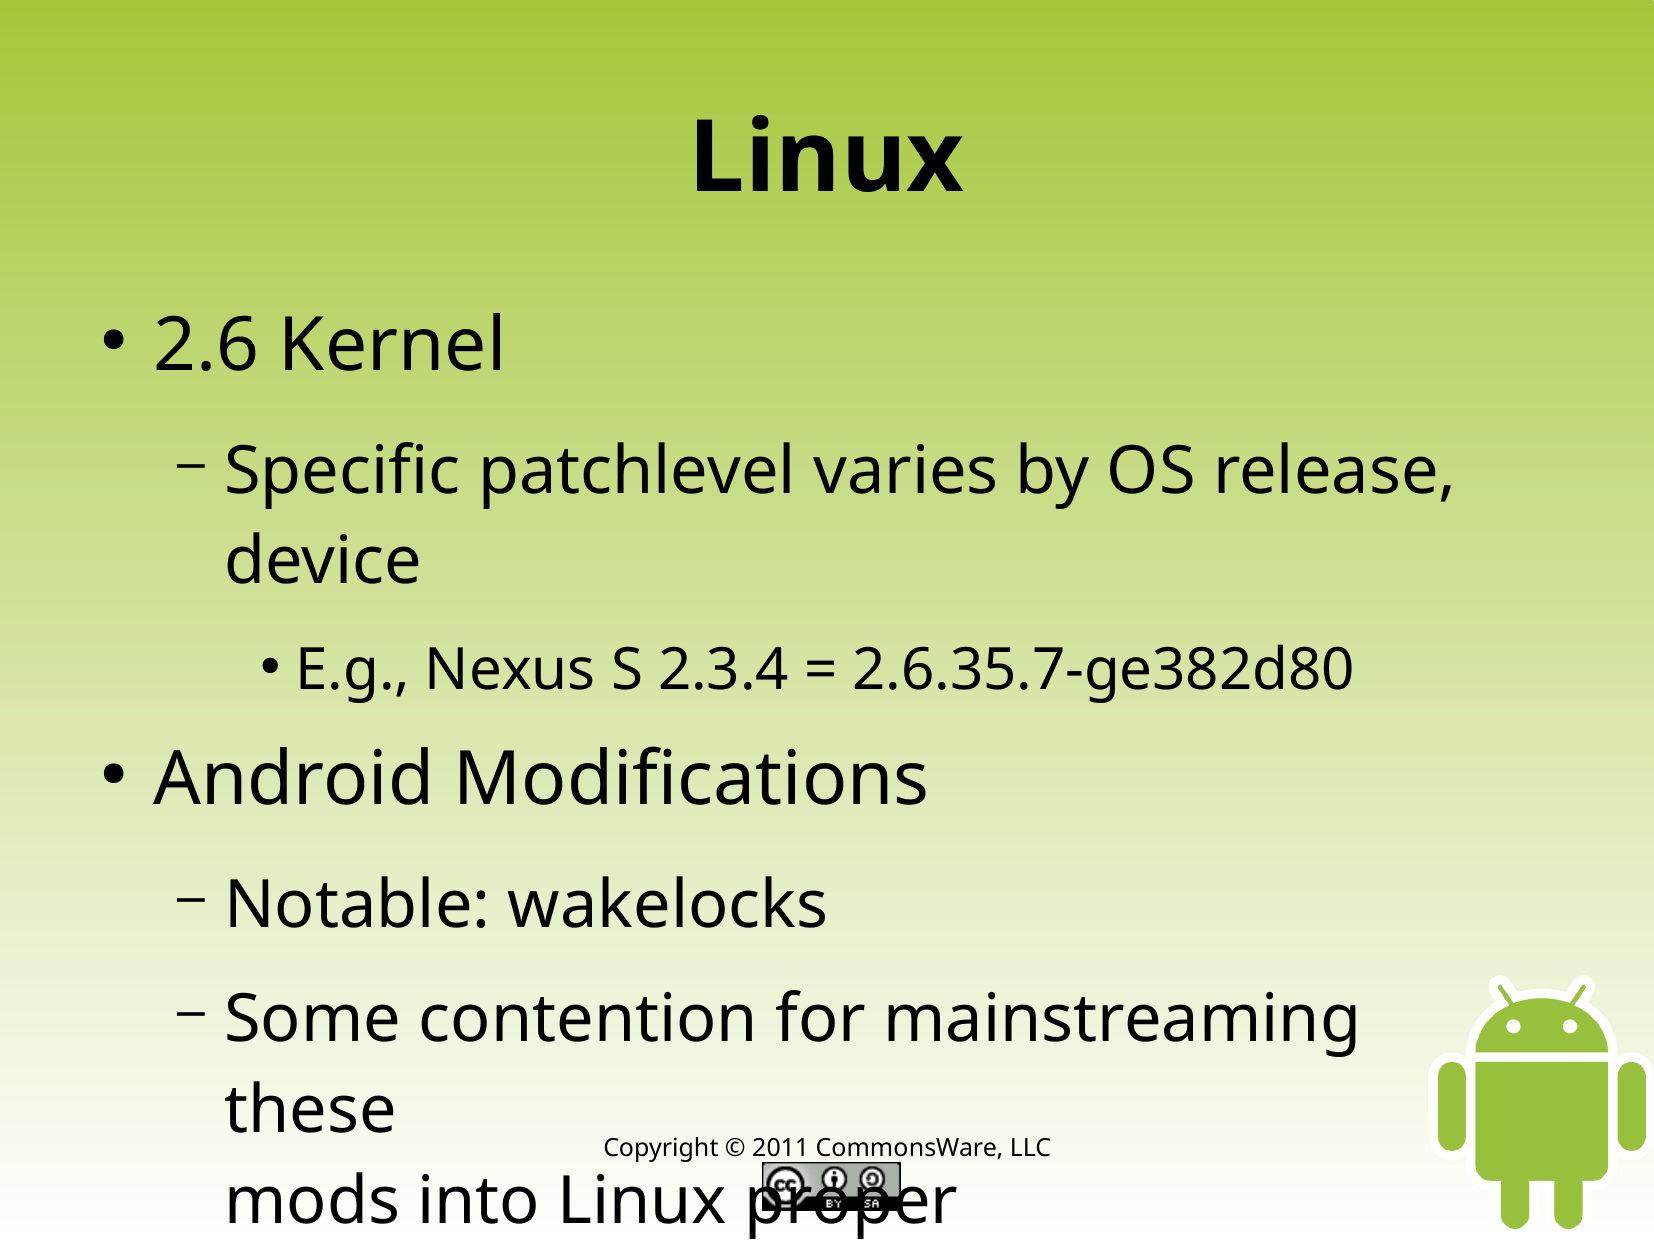

# Linux
2.6 Kernel
Specific patchlevel varies by OS release, device
E.g., Nexus S 2.3.4 = 2.6.35.7-ge382d80
Android Modifications
Notable: wakelocks
Some contention for mainstreaming these
mods into Linux proper